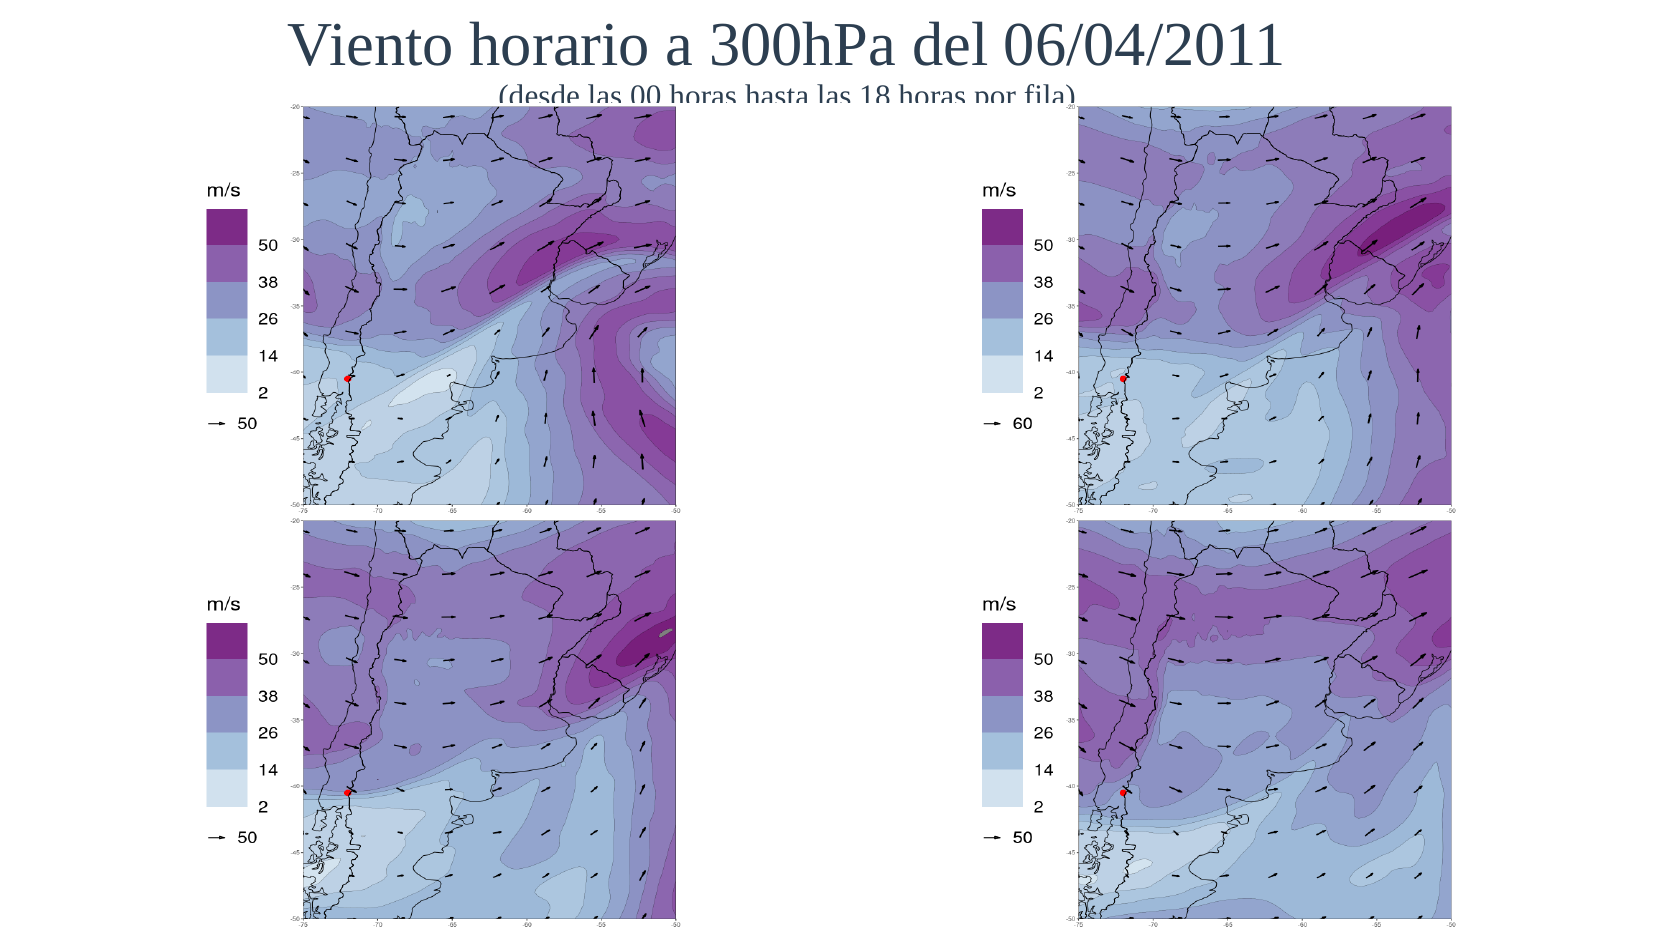

Viento horario a 300hPa del 06/04/2011 (desde las 00 horas hasta las 18 horas por fila)
19